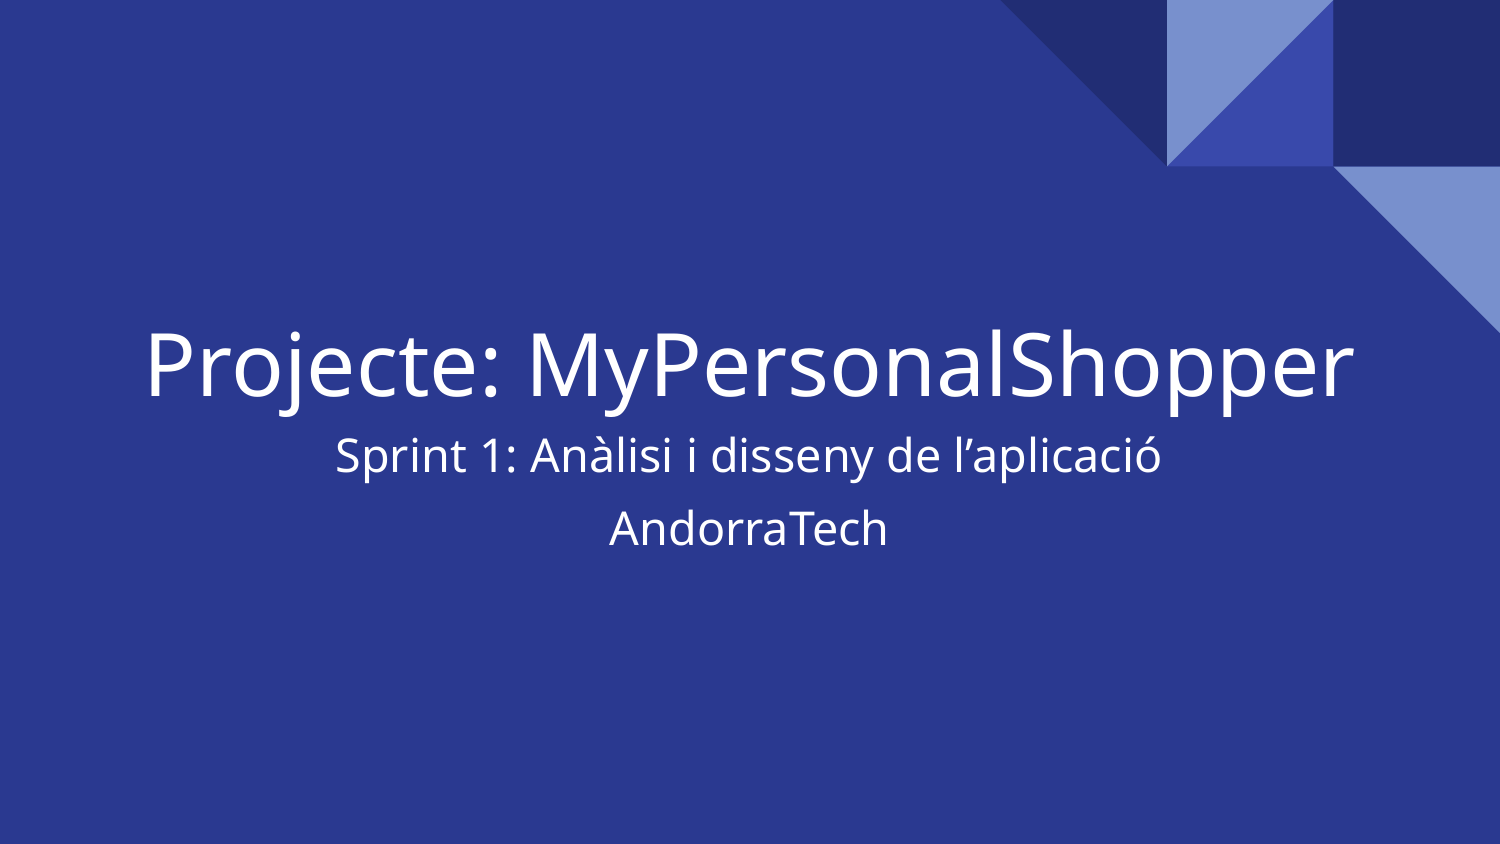

# Projecte: MyPersonalShopper
Sprint 1: Anàlisi i disseny de l’aplicació
AndorraTech